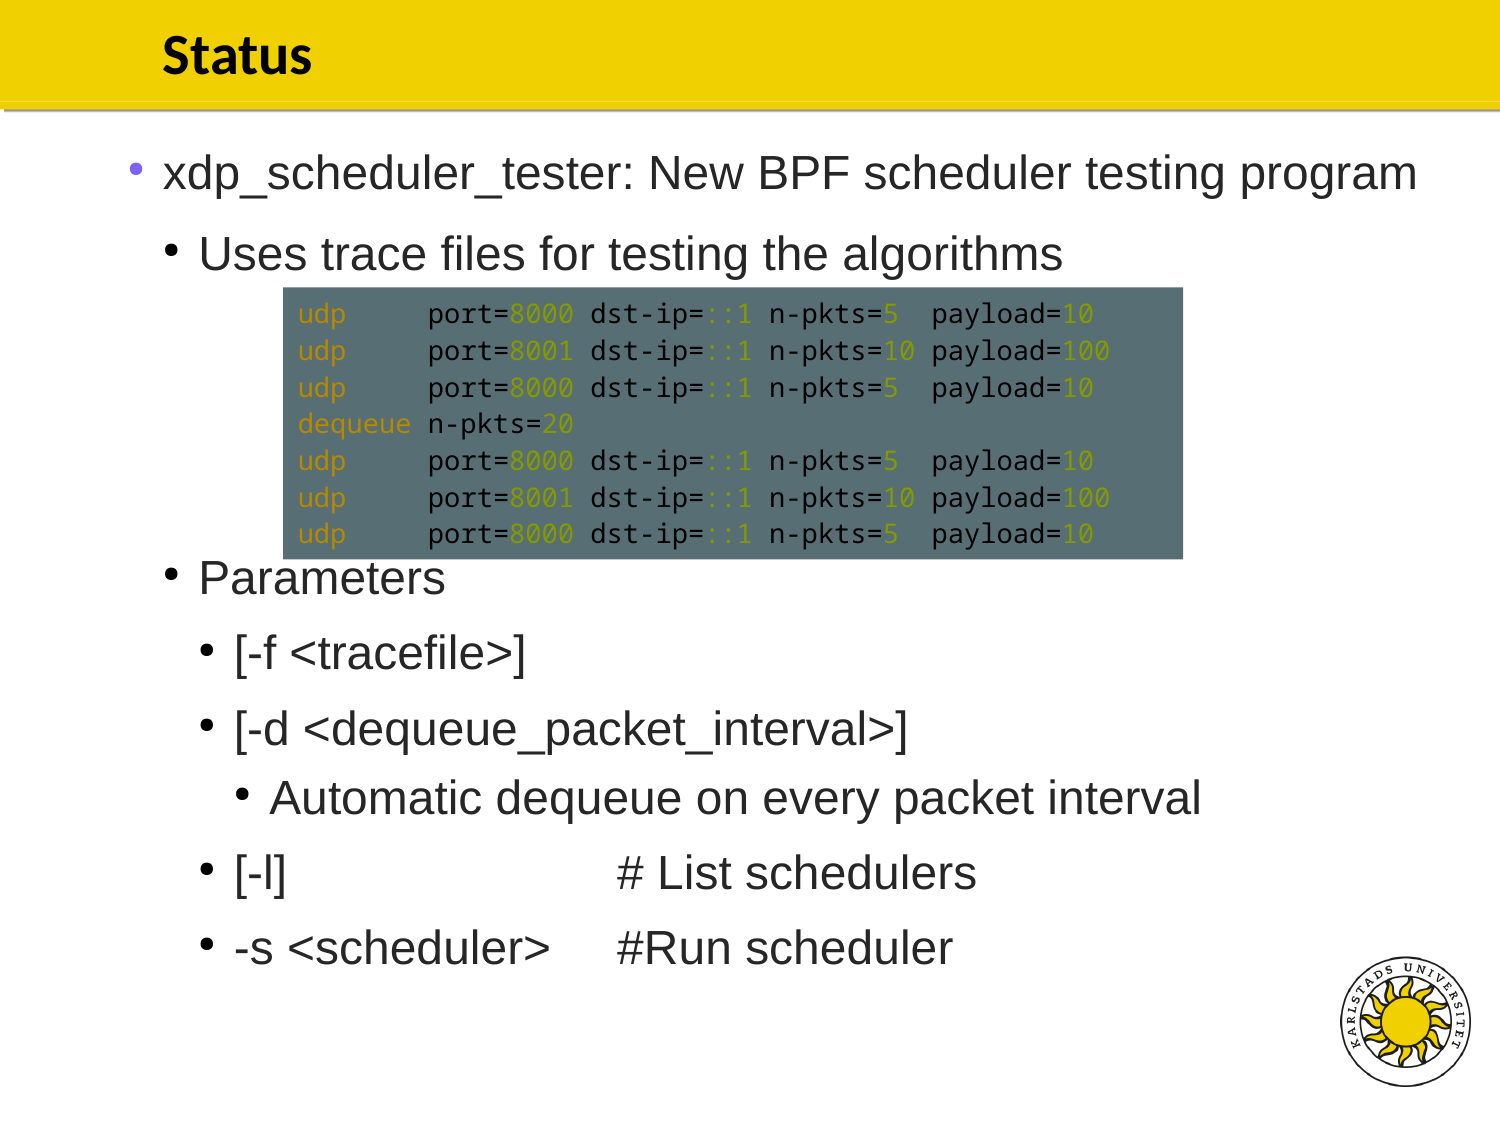

xdp_scheduler_tester: New BPF scheduler testing program
Uses trace files for testing the algorithms
Parameters
[-f <tracefile>]
[-d <dequeue_packet_interval>]
Automatic dequeue on every packet interval
[-l] # List schedulers
-s <scheduler> #Run scheduler
# Status
udp port=8000 dst-ip=::1 n-pkts=5 payload=10
udp port=8001 dst-ip=::1 n-pkts=10 payload=100
udp port=8000 dst-ip=::1 n-pkts=5 payload=10
dequeue n-pkts=20
udp port=8000 dst-ip=::1 n-pkts=5 payload=10
udp port=8001 dst-ip=::1 n-pkts=10 payload=100
udp port=8000 dst-ip=::1 n-pkts=5 payload=10